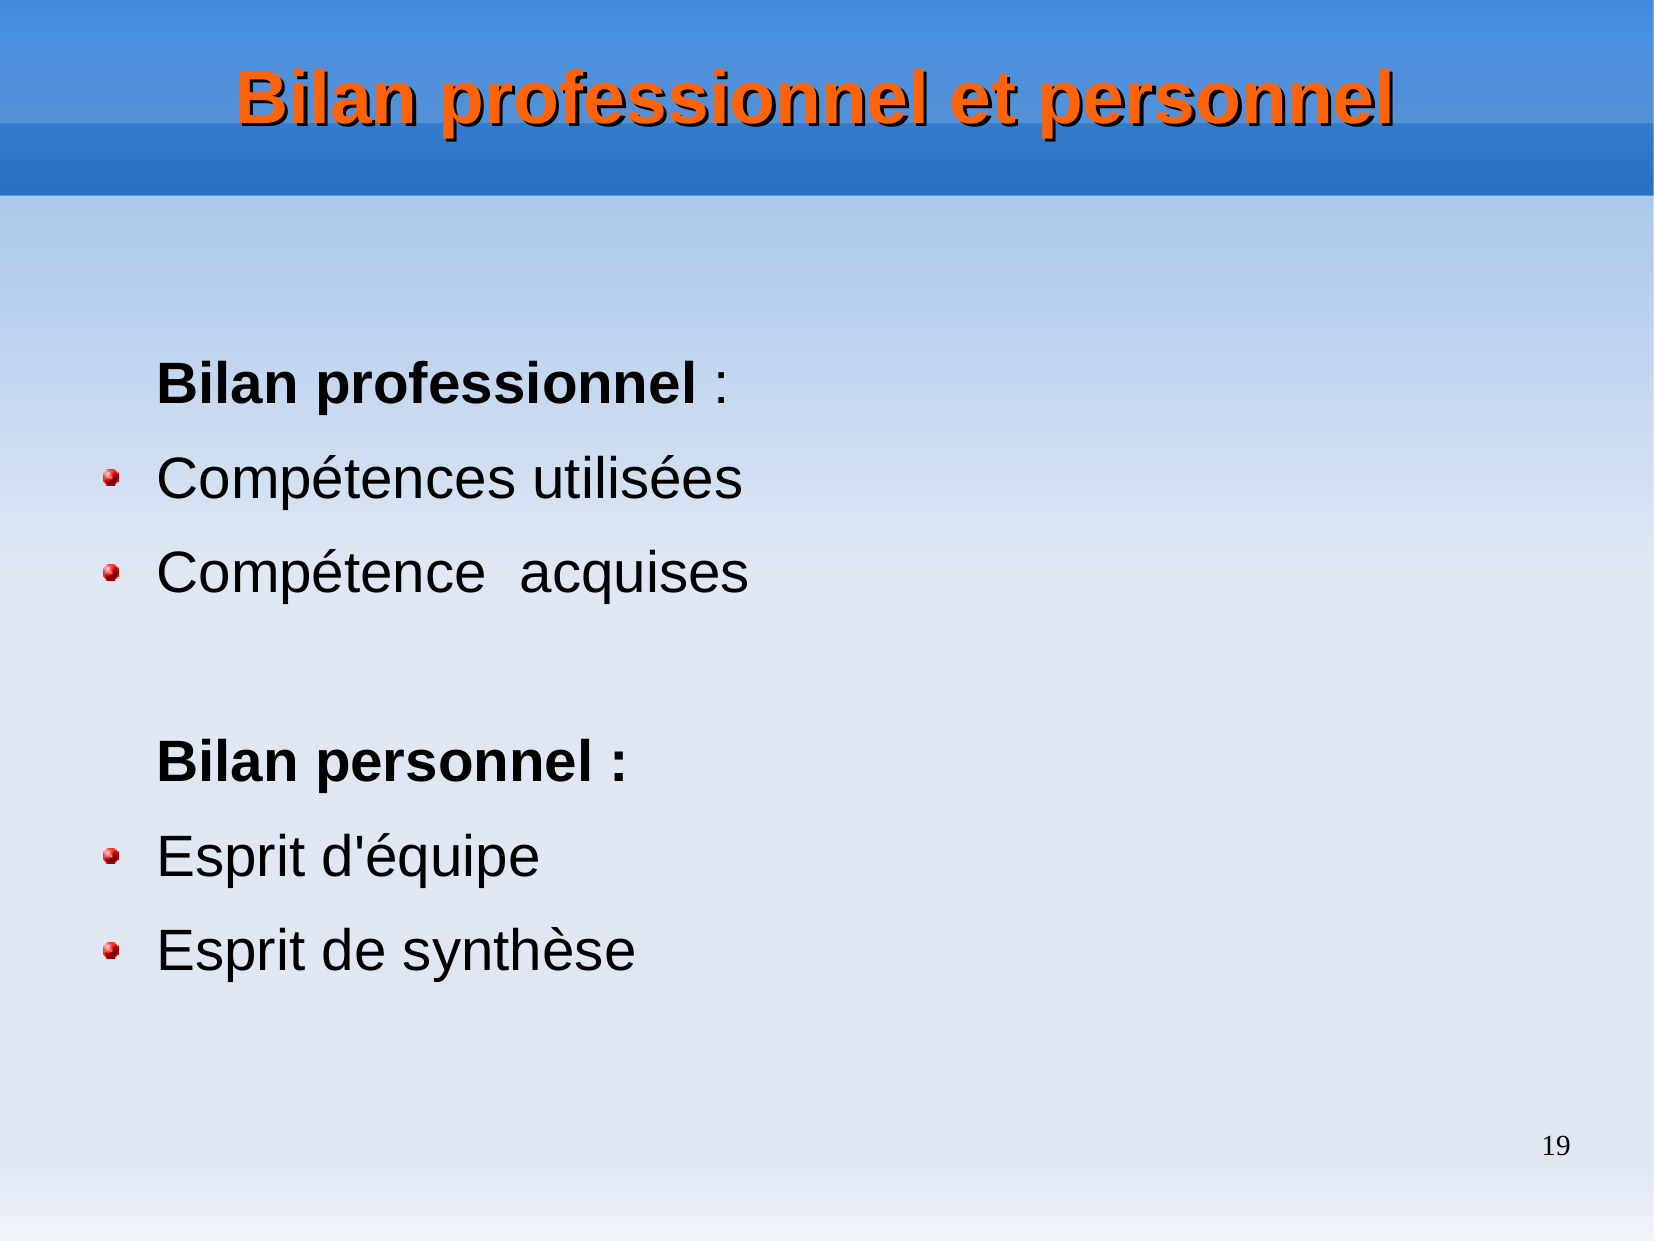

Bilan professionnel et personnel
# Bilan professionnel :
Compétences utilisées
Compétence acquises
Bilan personnel :
Esprit d'équipe
Esprit de synthèse
19